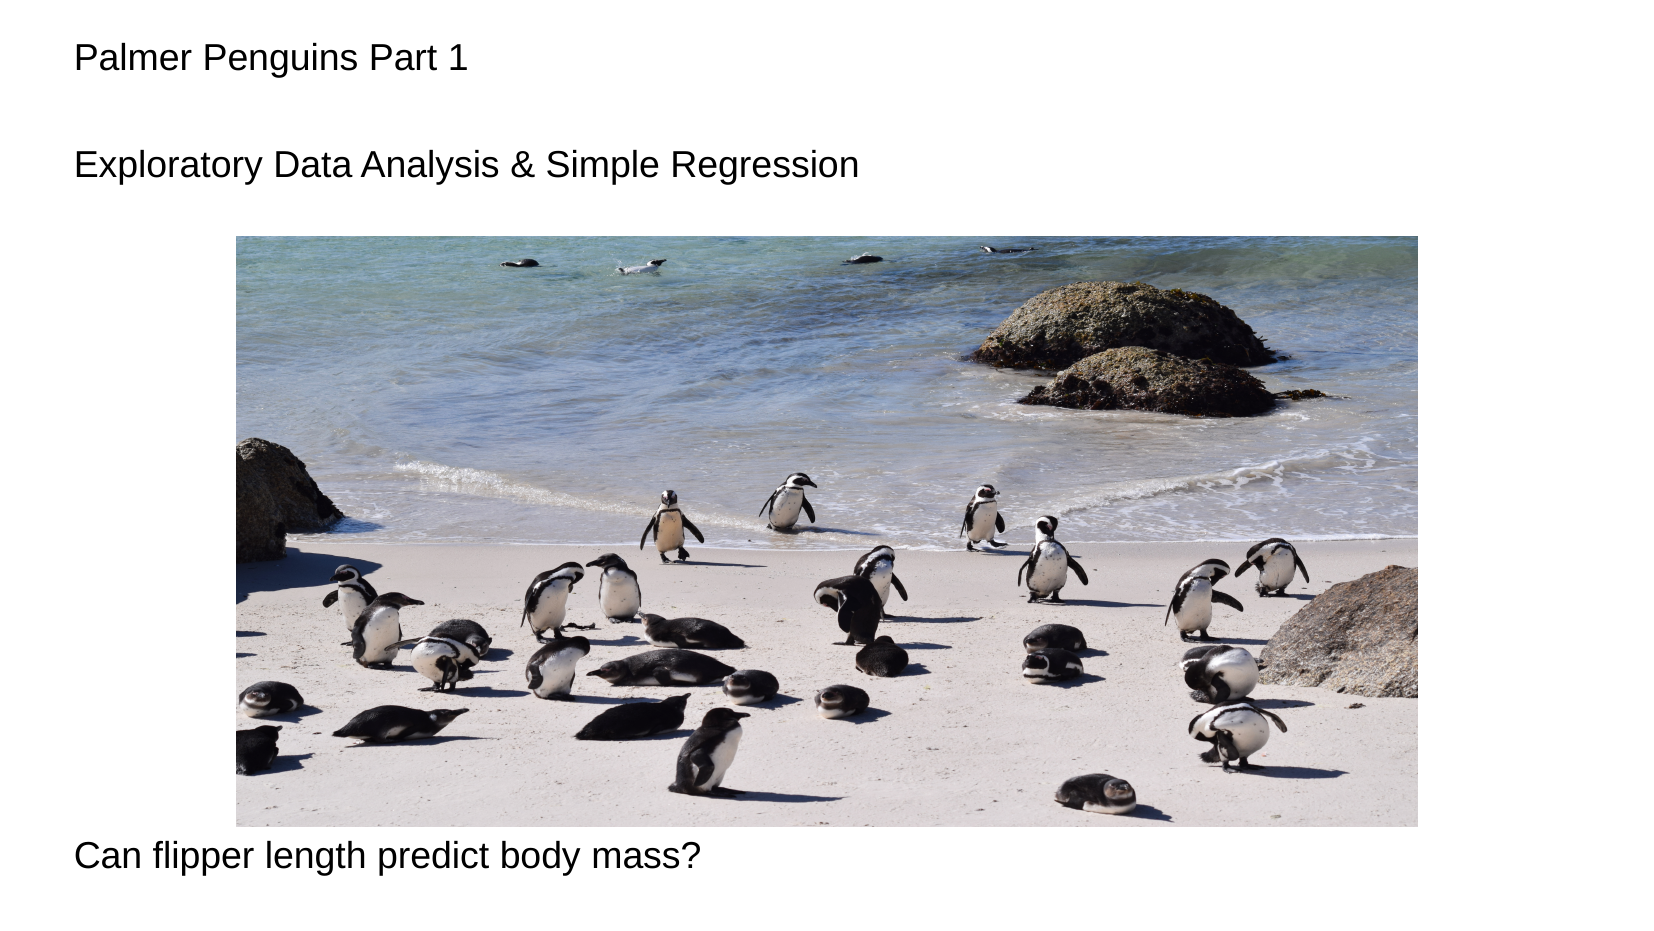

Palmer Penguins Part 1
Exploratory Data Analysis & Simple Regression
Can flipper length predict body mass?